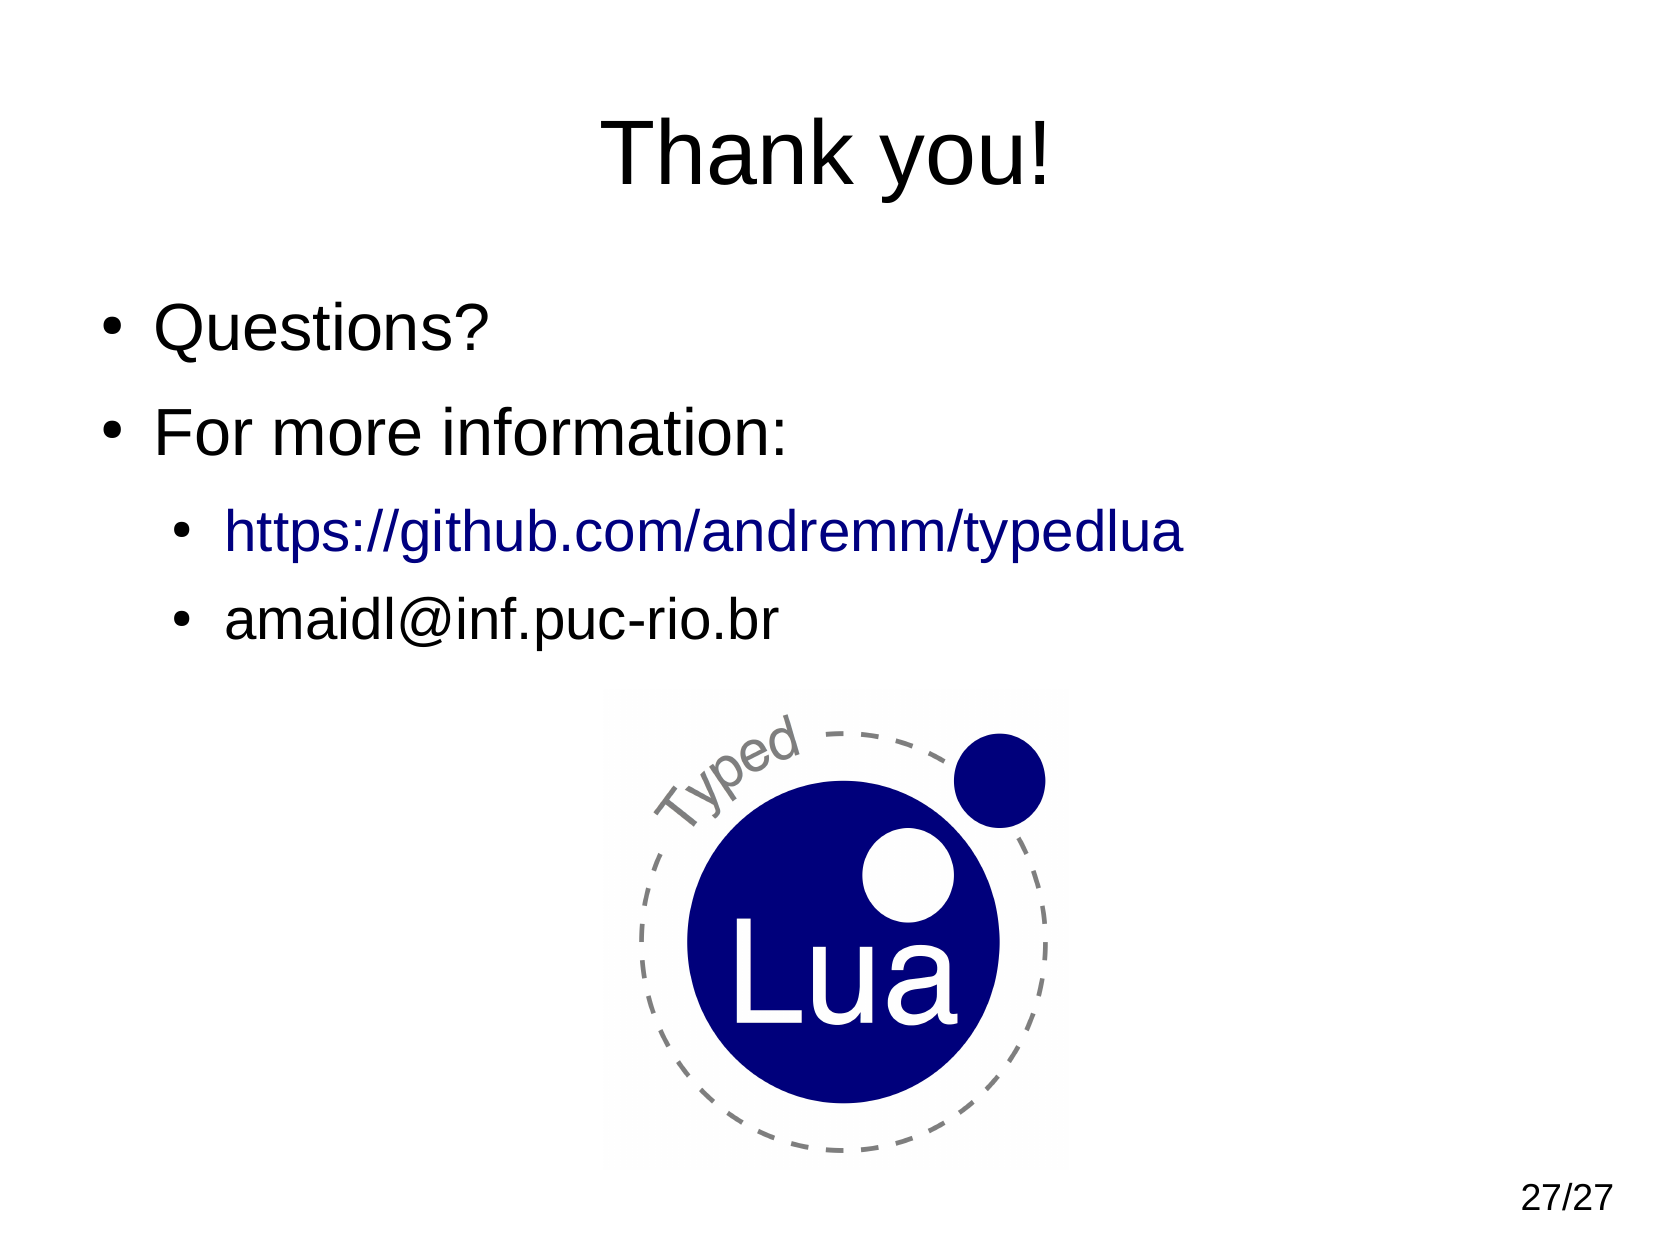

# Thank you!
Questions?
For more information:
https://github.com/andremm/typedlua
amaidl@inf.puc-rio.br
 27/27